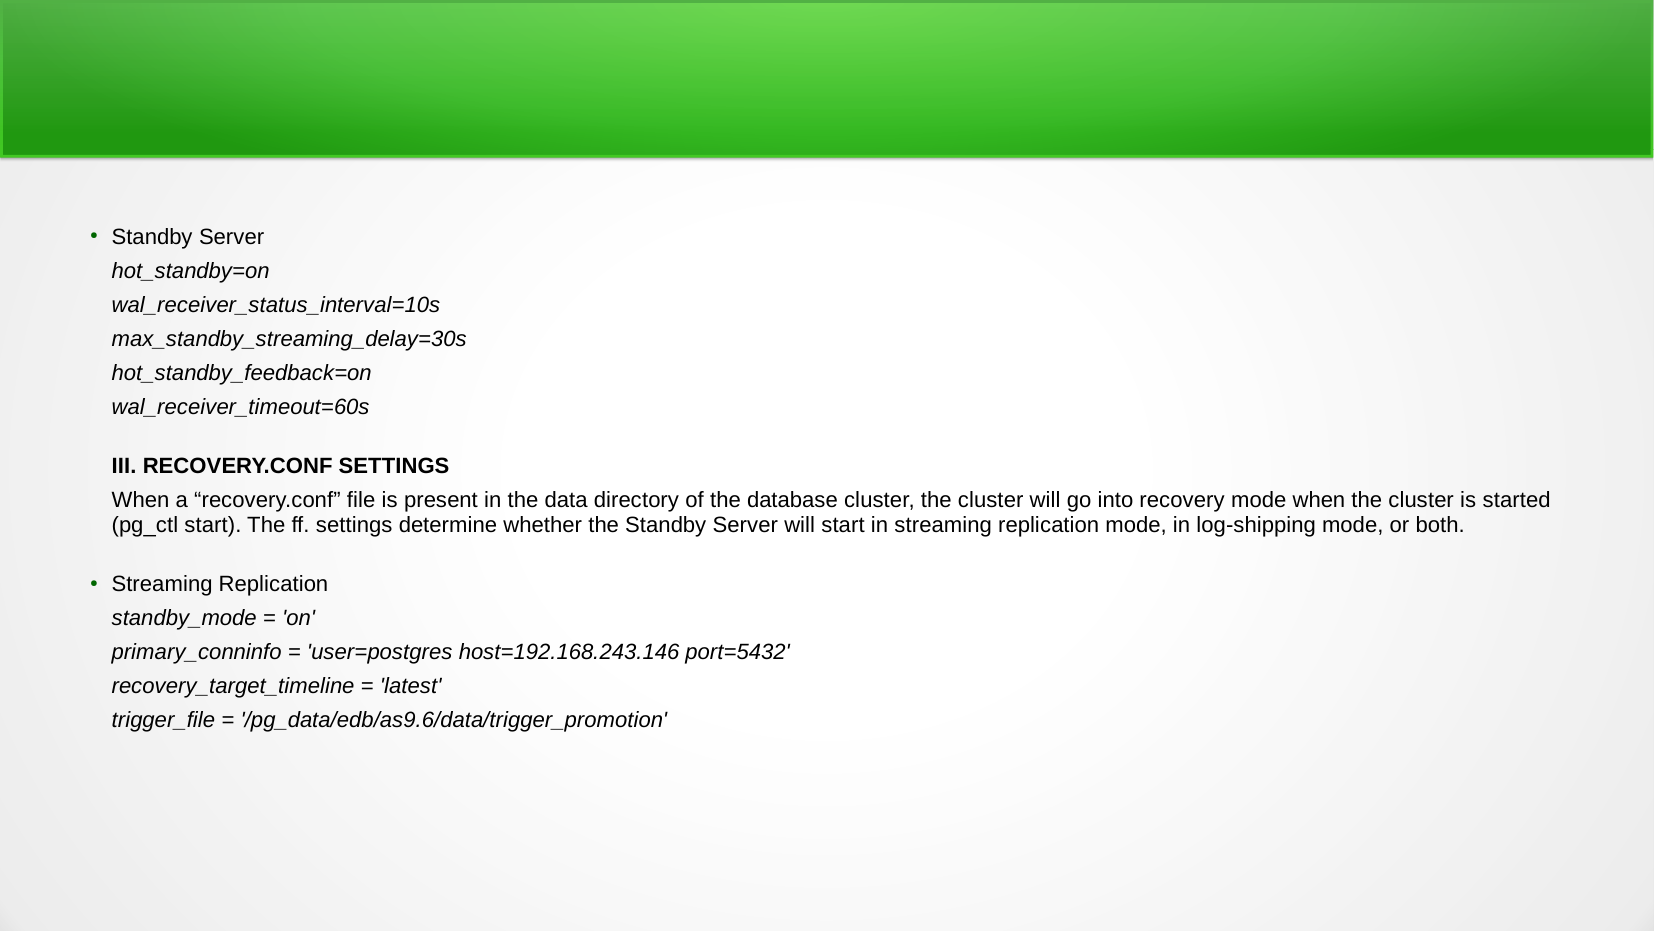

#
Standby Server
hot_standby=on
wal_receiver_status_interval=10s
max_standby_streaming_delay=30s
hot_standby_feedback=on
wal_receiver_timeout=60s
III. RECOVERY.CONF SETTINGS
When a “recovery.conf” file is present in the data directory of the database cluster, the cluster will go into recovery mode when the cluster is started (pg_ctl start). The ff. settings determine whether the Standby Server will start in streaming replication mode, in log-shipping mode, or both.
Streaming Replication
standby_mode = 'on'
primary_conninfo = 'user=postgres host=192.168.243.146 port=5432'
recovery_target_timeline = 'latest'
trigger_file = '/pg_data/edb/as9.6/data/trigger_promotion'